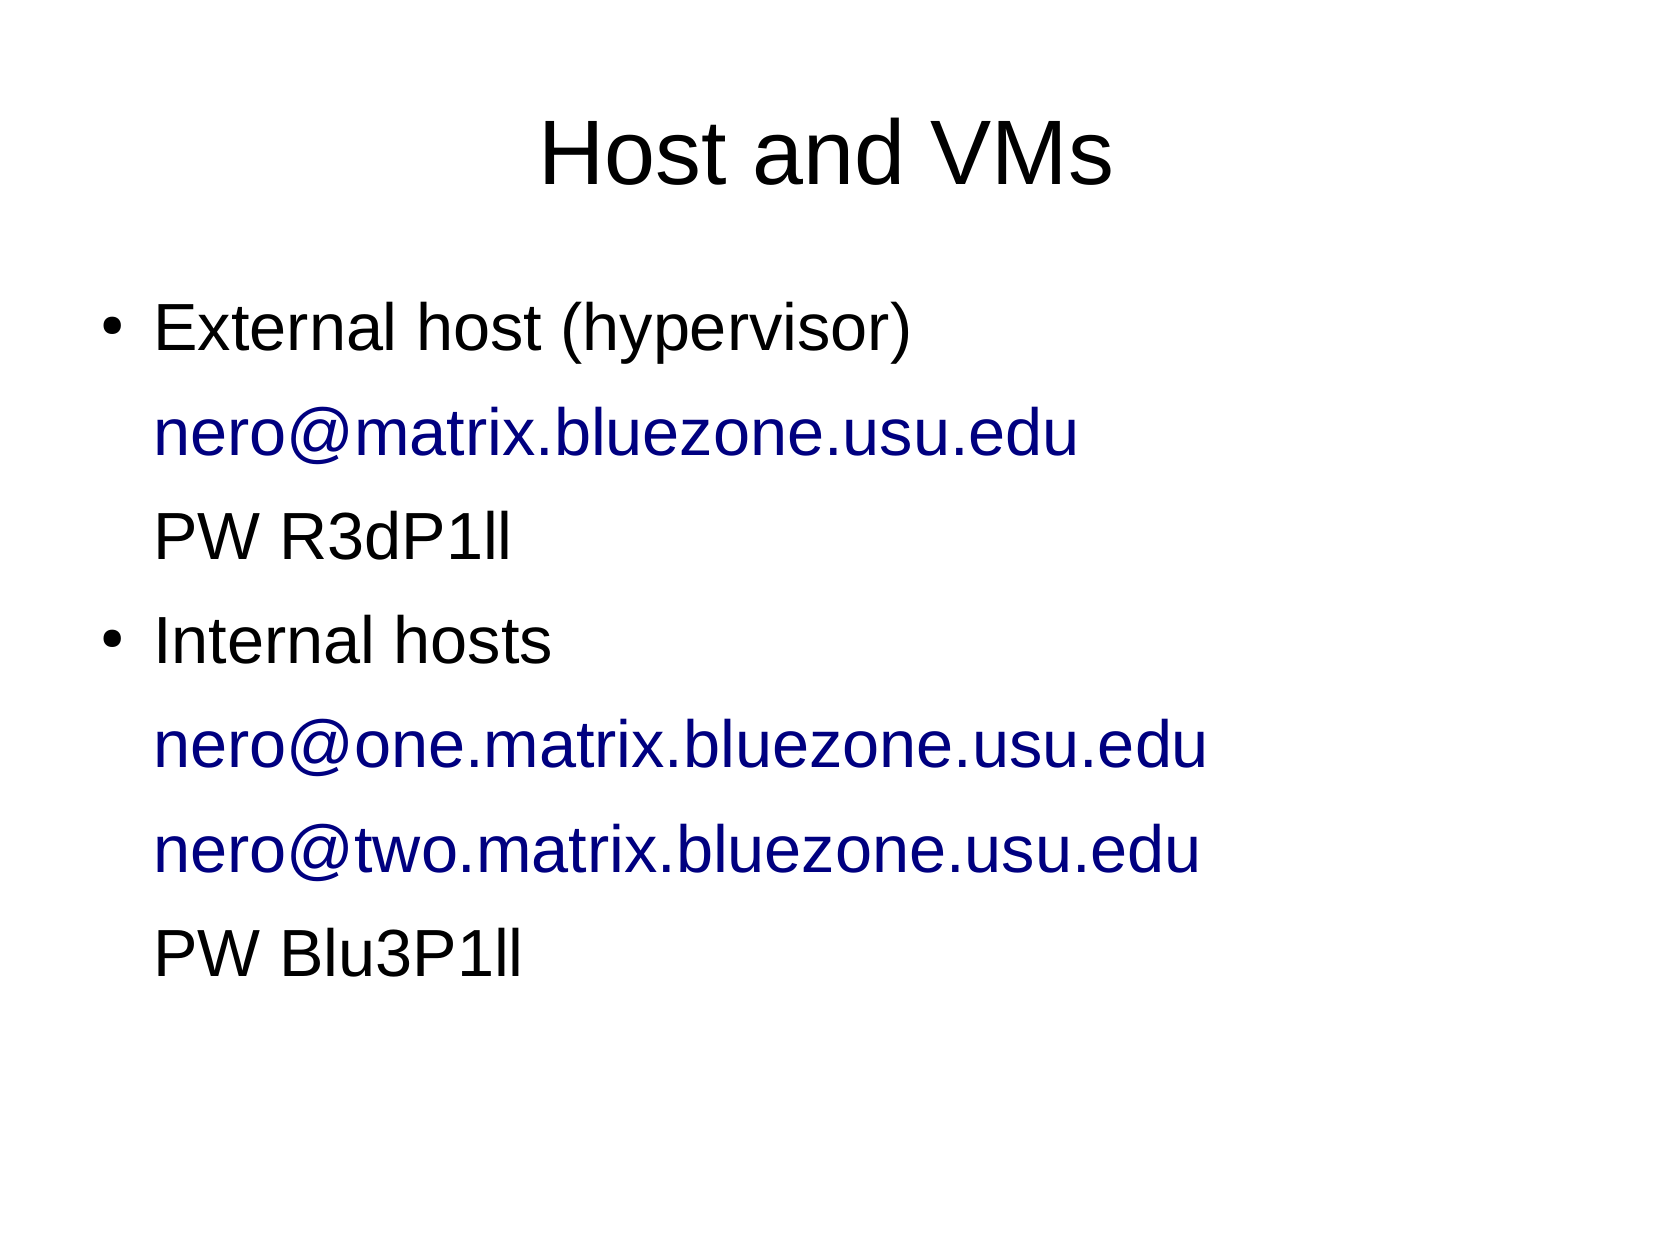

# Host and VMs
External host (hypervisor)
nero@matrix.bluezone.usu.edu
PW R3dP1ll
Internal hosts
nero@one.matrix.bluezone.usu.edu
nero@two.matrix.bluezone.usu.edu
PW Blu3P1ll